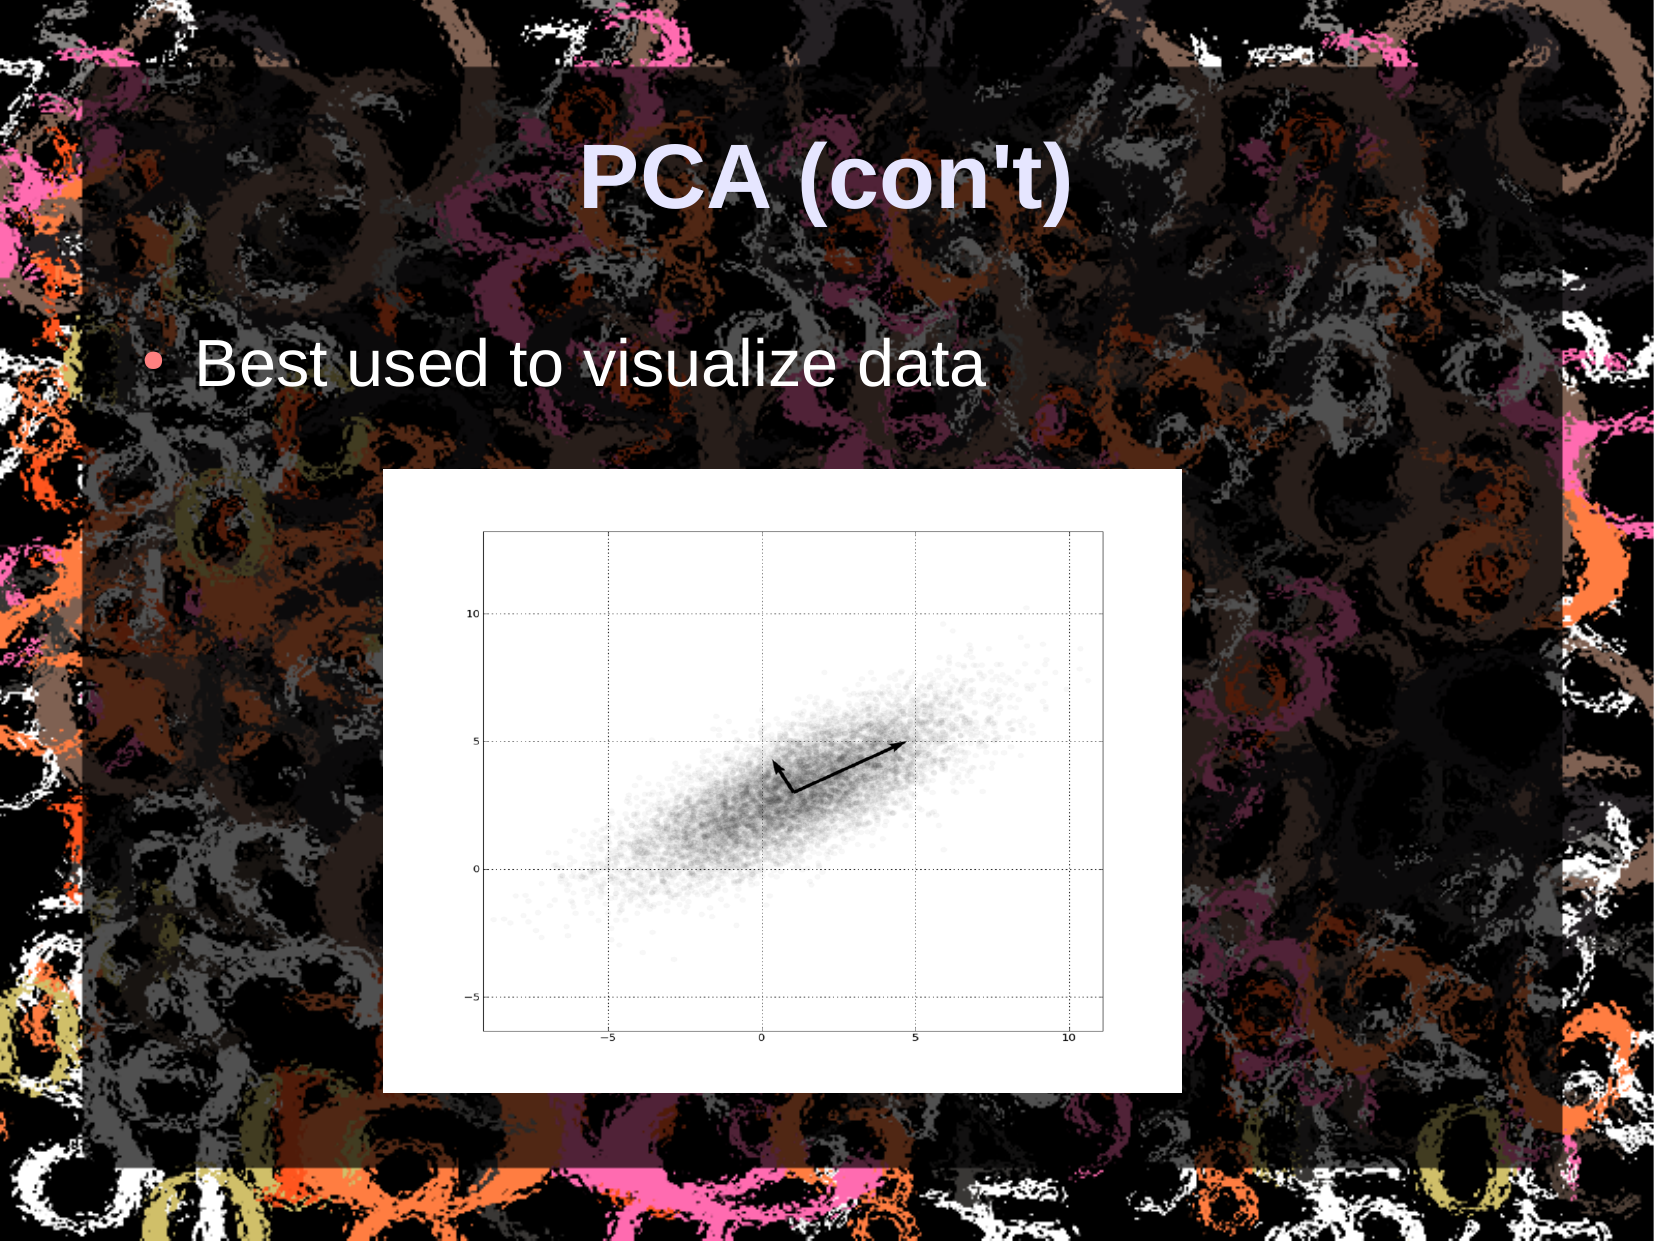

# PCA (con't)
Best used to visualize data